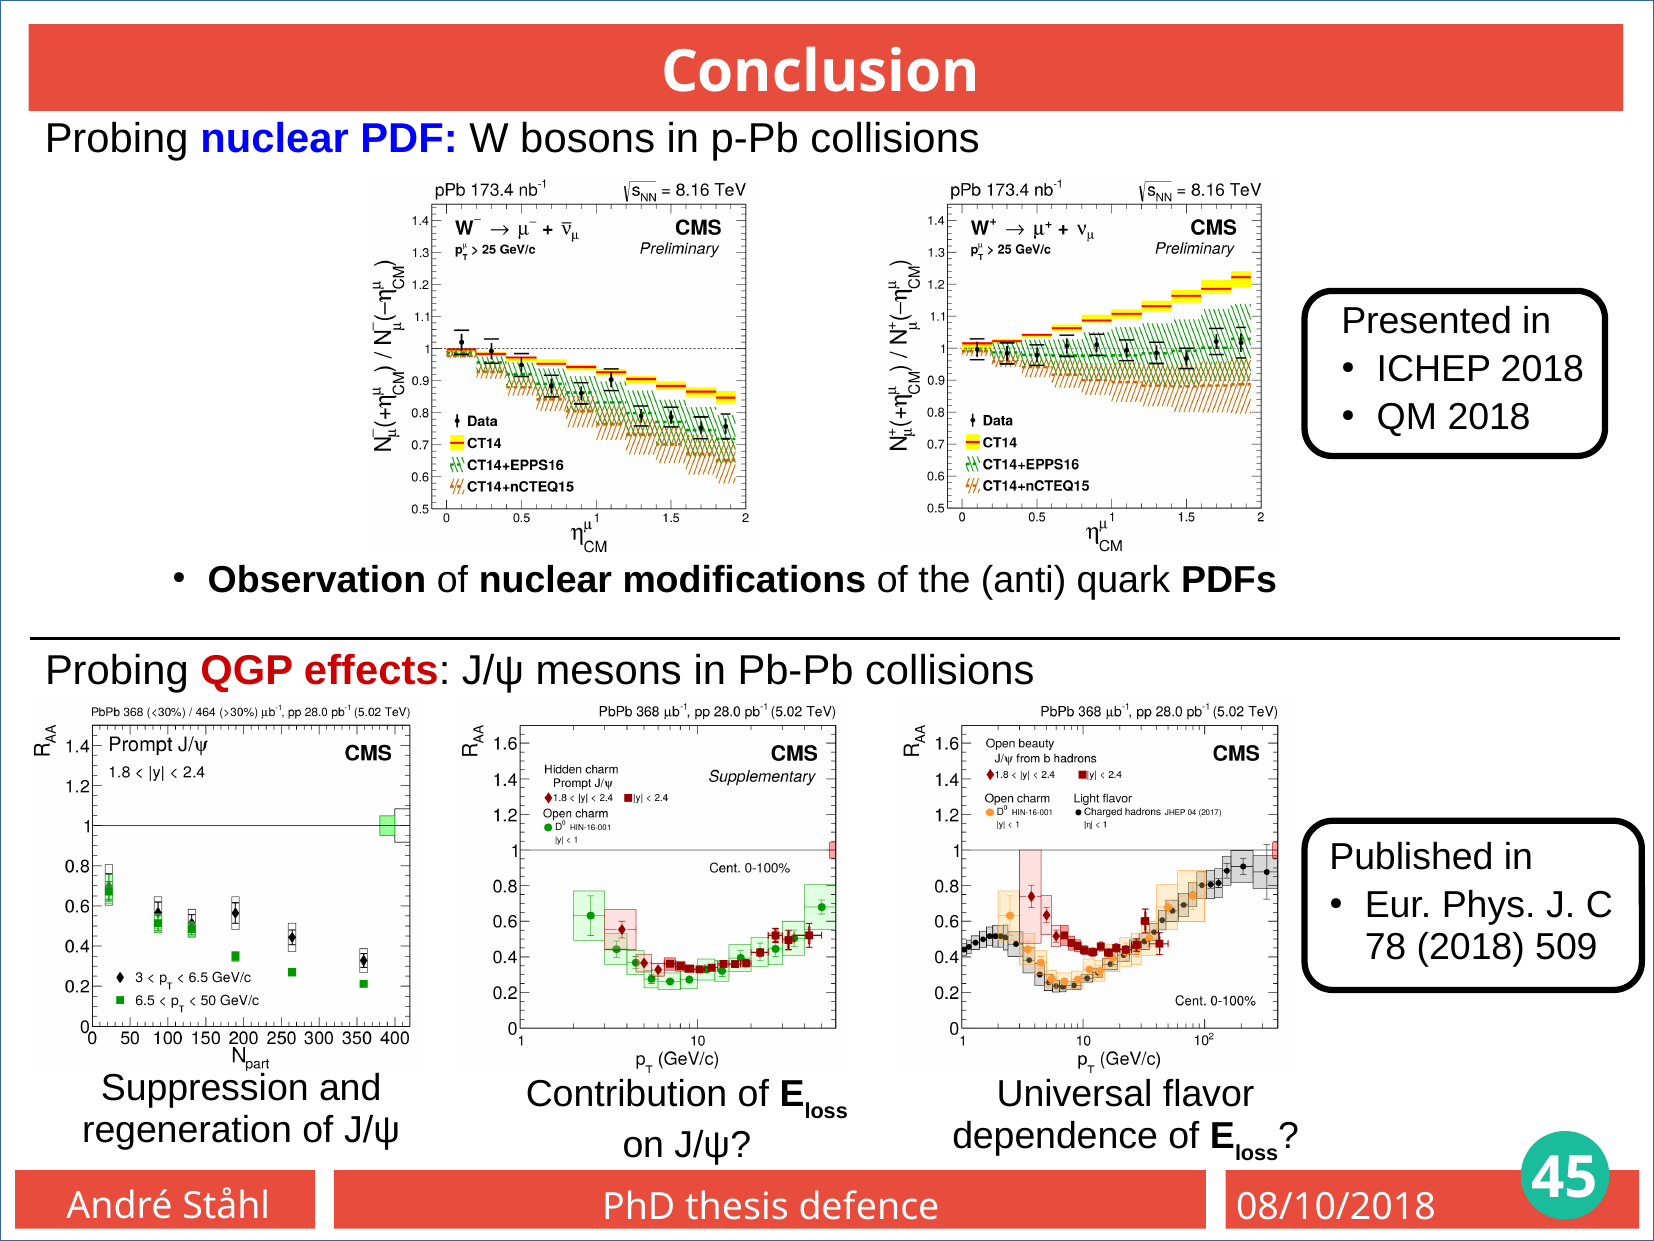

# Conclusion
Probing nuclear PDF: W bosons in p-Pb collisions
Presented in
ICHEP 2018
QM 2018
Observation of nuclear modifications of the (anti) quark PDFs
Probing QGP effects: J/ψ mesons in Pb-Pb collisions
Published in
Eur. Phys. J. C 78 (2018) 509
Suppression and regeneration of J/ψ
Contribution of Eloss on J/ψ?
Universal flavor dependence of Eloss?
45
08/10/2018